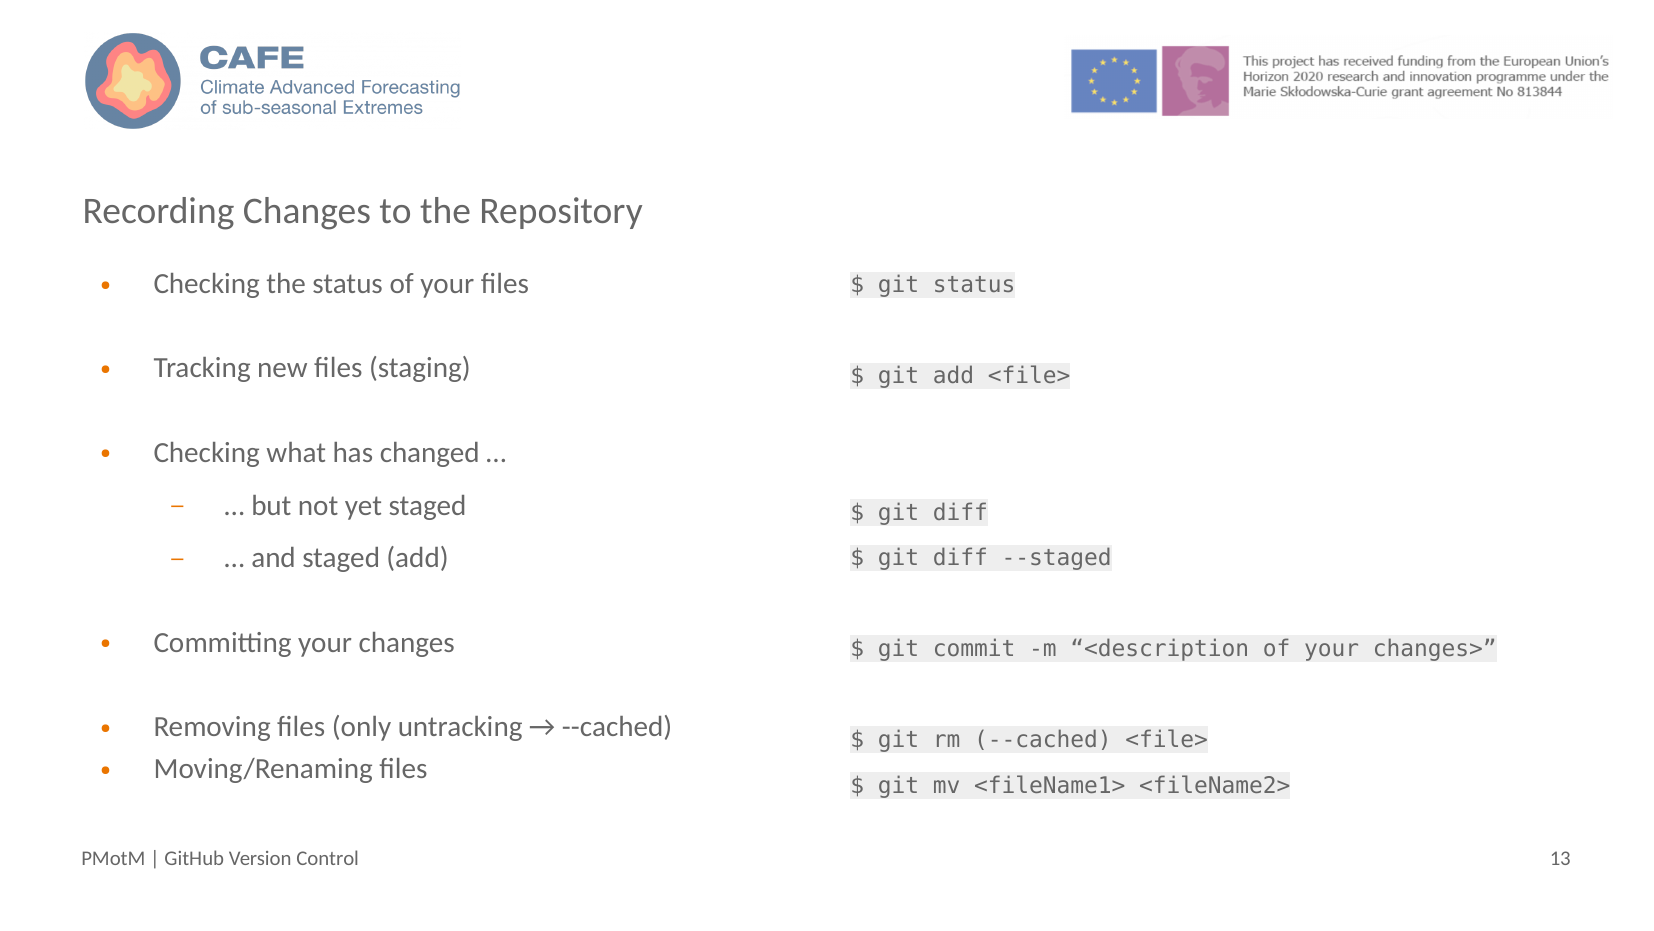

# Recording Changes to the Repository
Checking the status of your files
Tracking new files (staging)
Checking what has changed …
… but not yet staged
… and staged (add)
Committing your changes
Removing files (only untracking → --cached)
Moving/Renaming files
$ git status
$ git add <file>
$ git diff
$ git diff --staged
$ git commit -m “<description of your changes>”
$ git rm (--cached) <file>
$ git mv <fileName1> <fileName2>
PMotM | GitHub Version Control
13